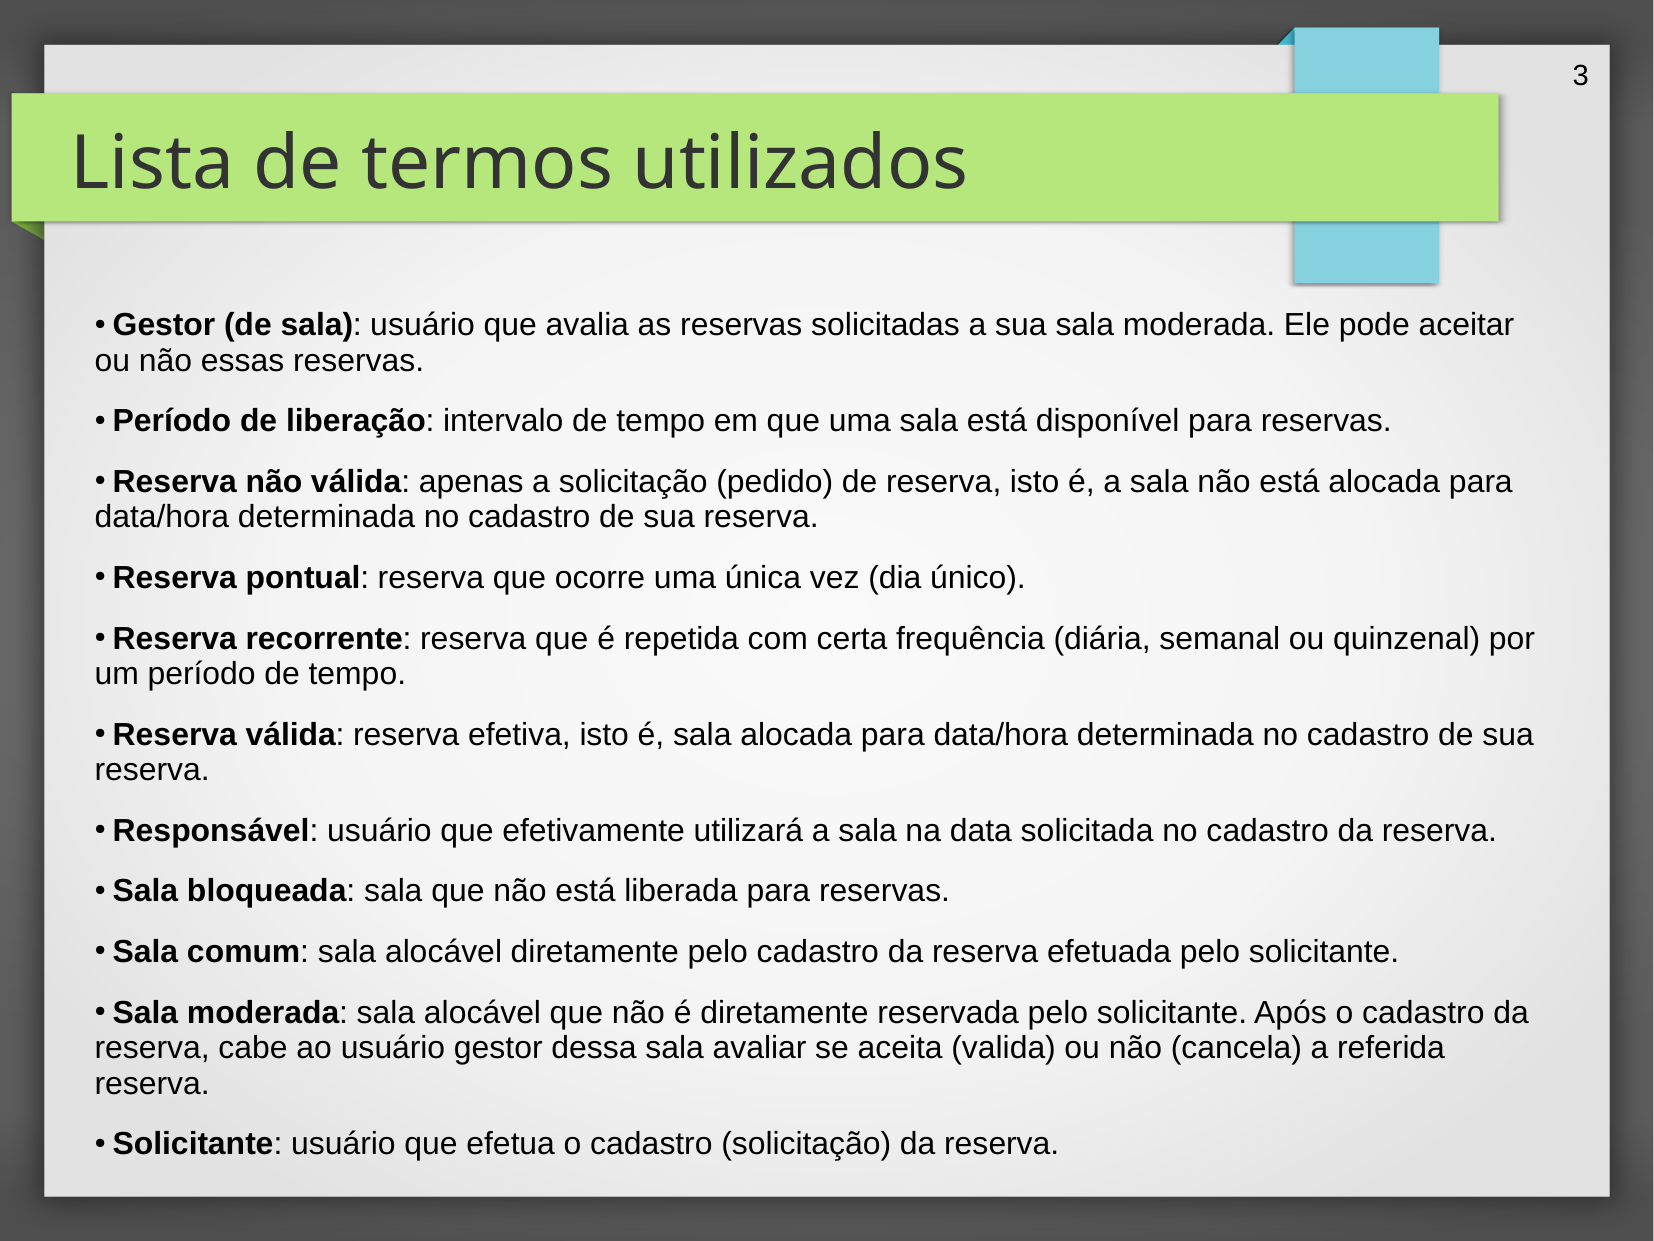

3
# Lista de termos utilizados
 Gestor (de sala): usuário que avalia as reservas solicitadas a sua sala moderada. Ele pode aceitar ou não essas reservas.
 Período de liberação: intervalo de tempo em que uma sala está disponível para reservas.
 Reserva não válida: apenas a solicitação (pedido) de reserva, isto é, a sala não está alocada para data/hora determinada no cadastro de sua reserva.
 Reserva pontual: reserva que ocorre uma única vez (dia único).
 Reserva recorrente: reserva que é repetida com certa frequência (diária, semanal ou quinzenal) por um período de tempo.
 Reserva válida: reserva efetiva, isto é, sala alocada para data/hora determinada no cadastro de sua reserva.
 Responsável: usuário que efetivamente utilizará a sala na data solicitada no cadastro da reserva.
 Sala bloqueada: sala que não está liberada para reservas.
 Sala comum: sala alocável diretamente pelo cadastro da reserva efetuada pelo solicitante.
 Sala moderada: sala alocável que não é diretamente reservada pelo solicitante. Após o cadastro da reserva, cabe ao usuário gestor dessa sala avaliar se aceita (valida) ou não (cancela) a referida reserva.
 Solicitante: usuário que efetua o cadastro (solicitação) da reserva.